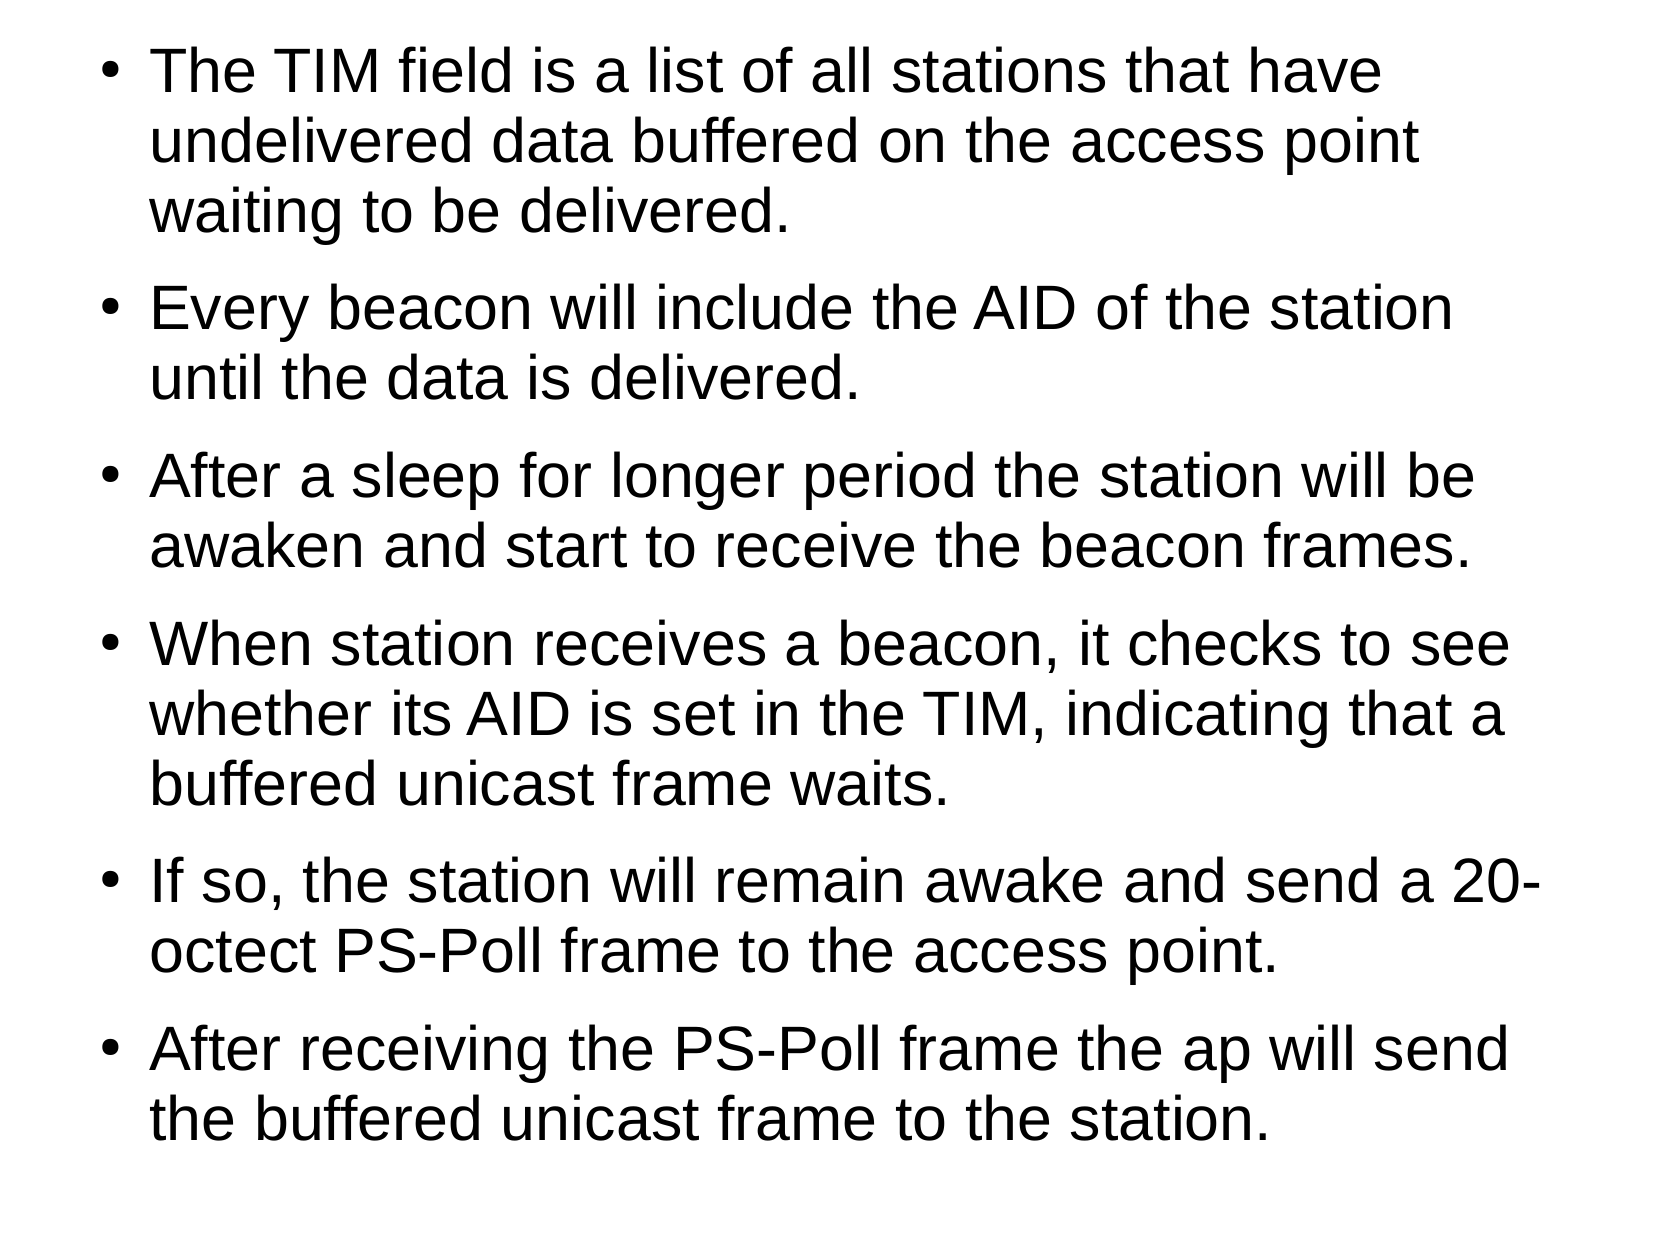

# The TIM field is a list of all stations that have undelivered data buffered on the access point waiting to be delivered.
Every beacon will include the AID of the station until the data is delivered.
After a sleep for longer period the station will be awaken and start to receive the beacon frames.
When station receives a beacon, it checks to see whether its AID is set in the TIM, indicating that a buffered unicast frame waits.
If so, the station will remain awake and send a 20-octect PS-Poll frame to the access point.
After receiving the PS-Poll frame the ap will send the buffered unicast frame to the station.